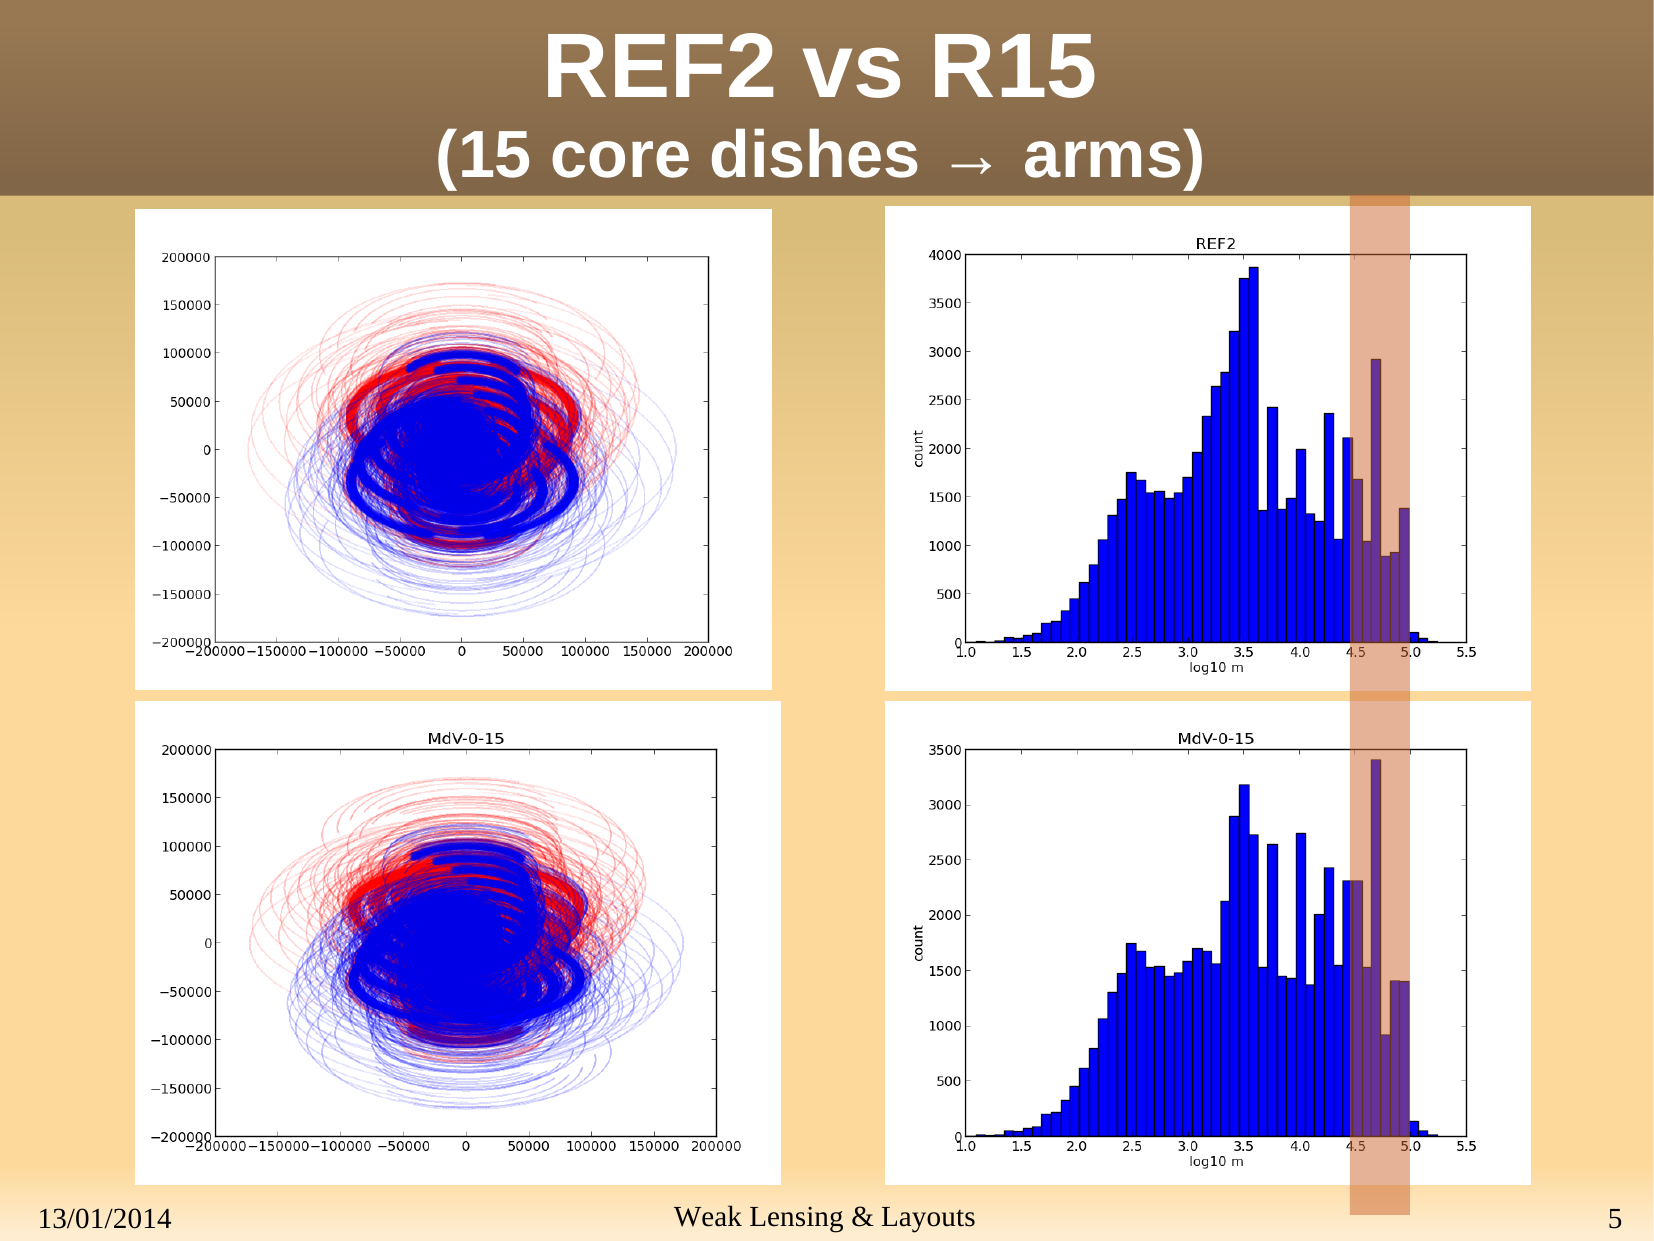

# REF2 vs R15 (15 core dishes → arms)
Weak Lensing & Layouts
13/01/2014
5